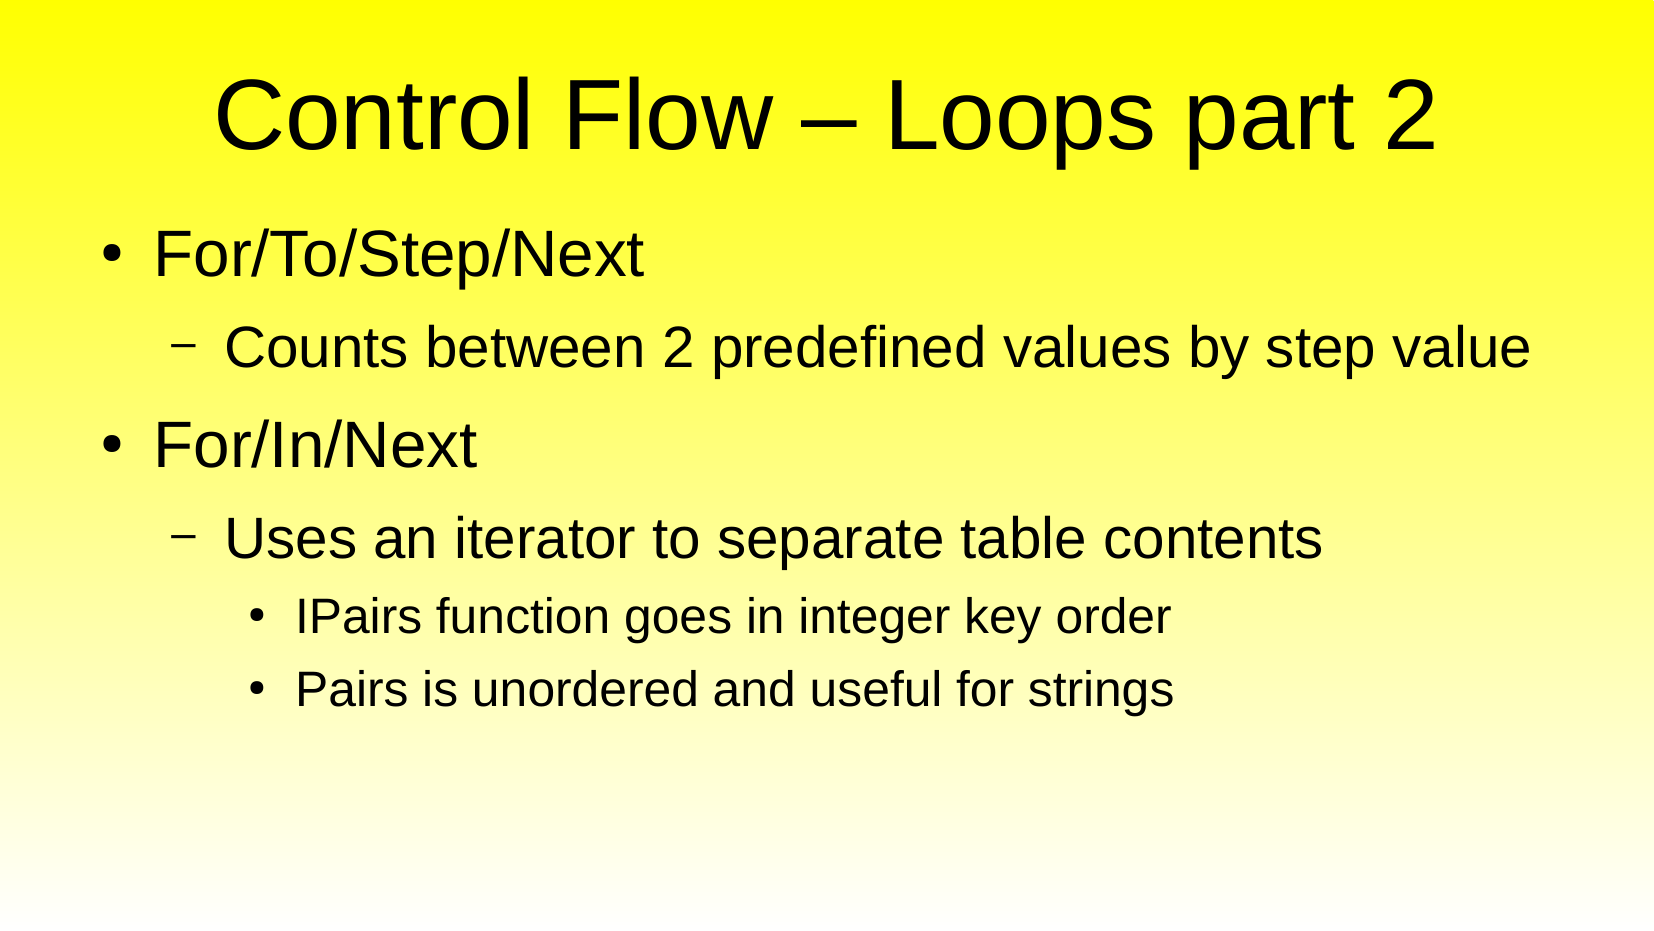

# Control Flow – Loops part 2
For/To/Step/Next
Counts between 2 predefined values by step value
For/In/Next
Uses an iterator to separate table contents
IPairs function goes in integer key order
Pairs is unordered and useful for strings